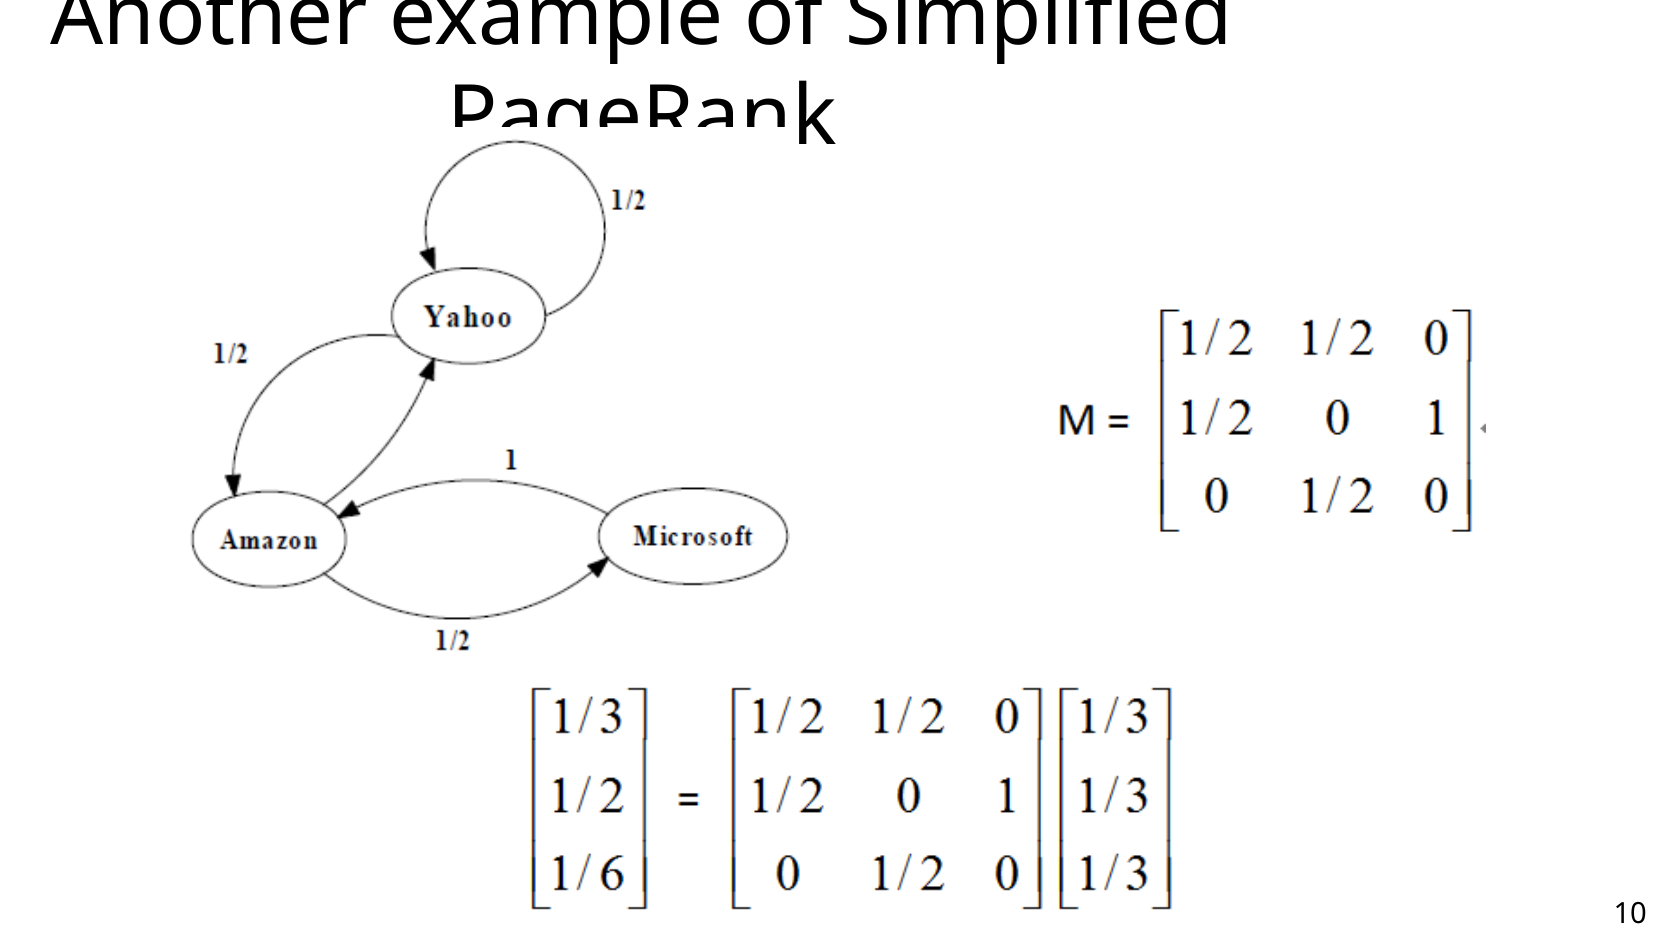

# Another example of Simplified PageRank
10
First iteration of calculation